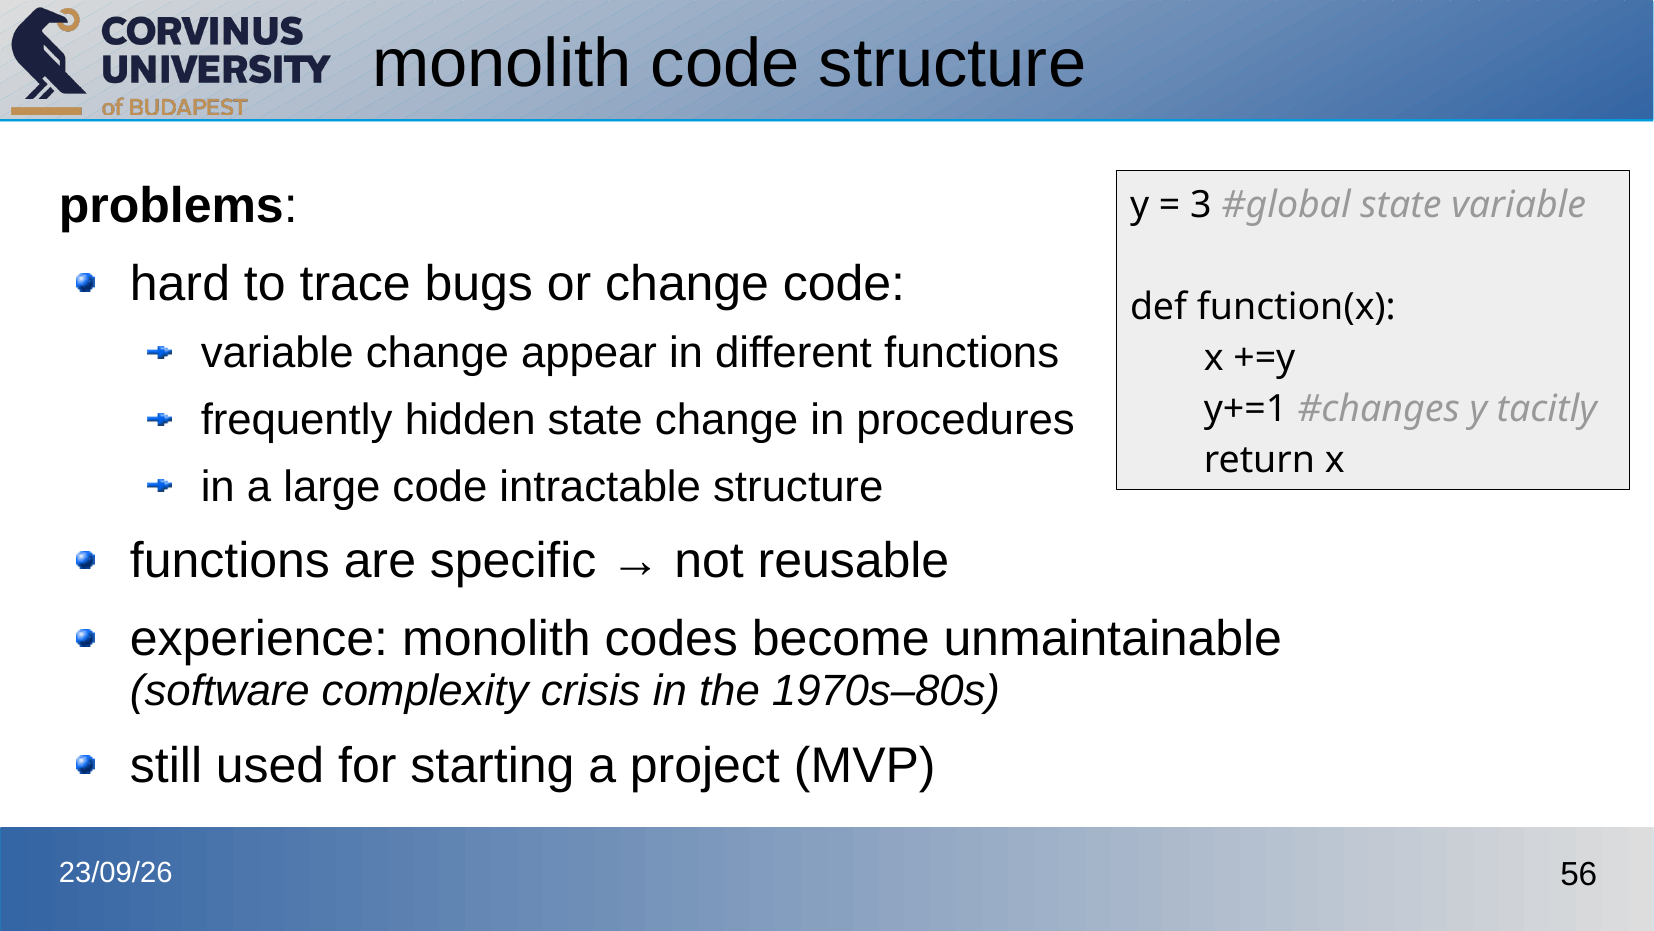

# monolith code structure
y = 3 #global state variable
def function(x):
	x +=y
	y+=1 #changes y tacitly
	return x
problems:
hard to trace bugs or change code:
variable change appear in different functions
frequently hidden state change in procedures
in a large code intractable structure
functions are specific → not reusable
experience: monolith codes become unmaintainable
(software complexity crisis in the 1970s–80s)
still used for starting a project (MVP)